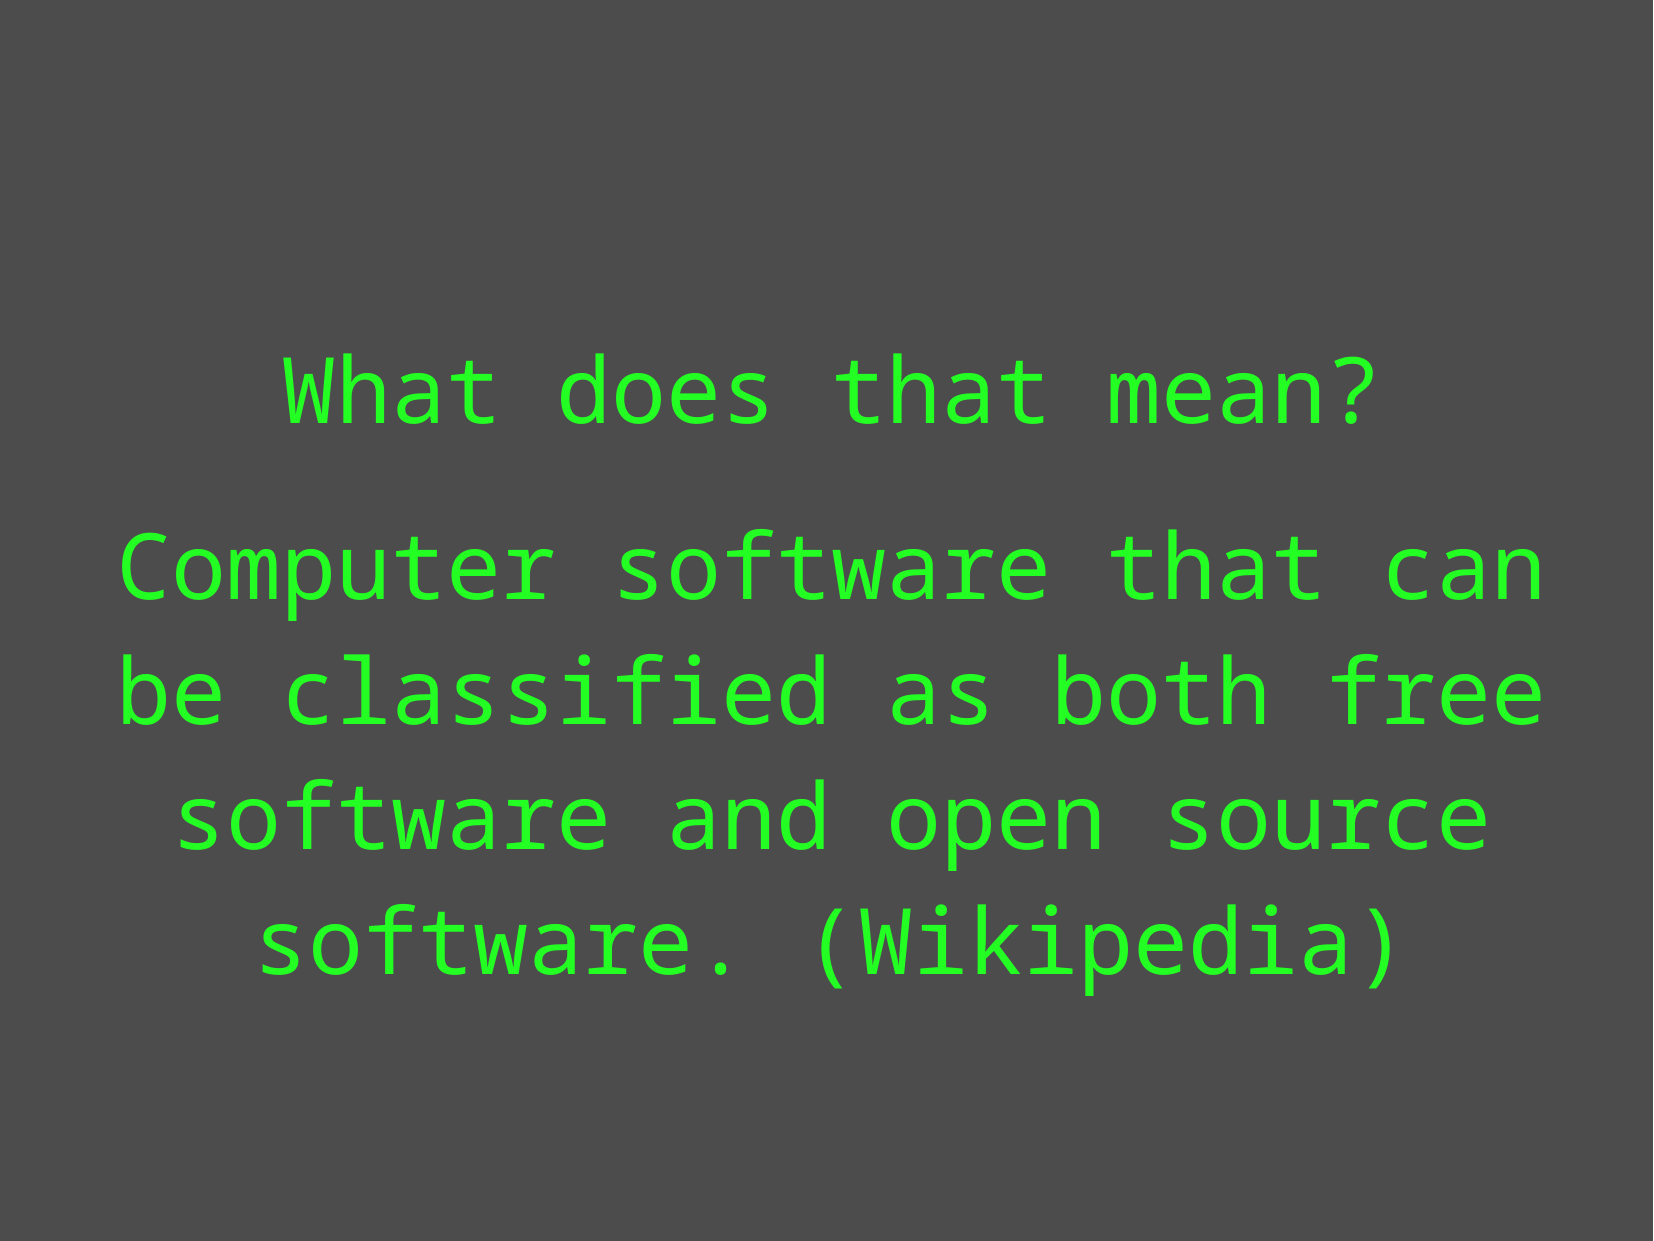

# What does that mean?
Computer software that can be classified as both free software and open source software. (Wikipedia)